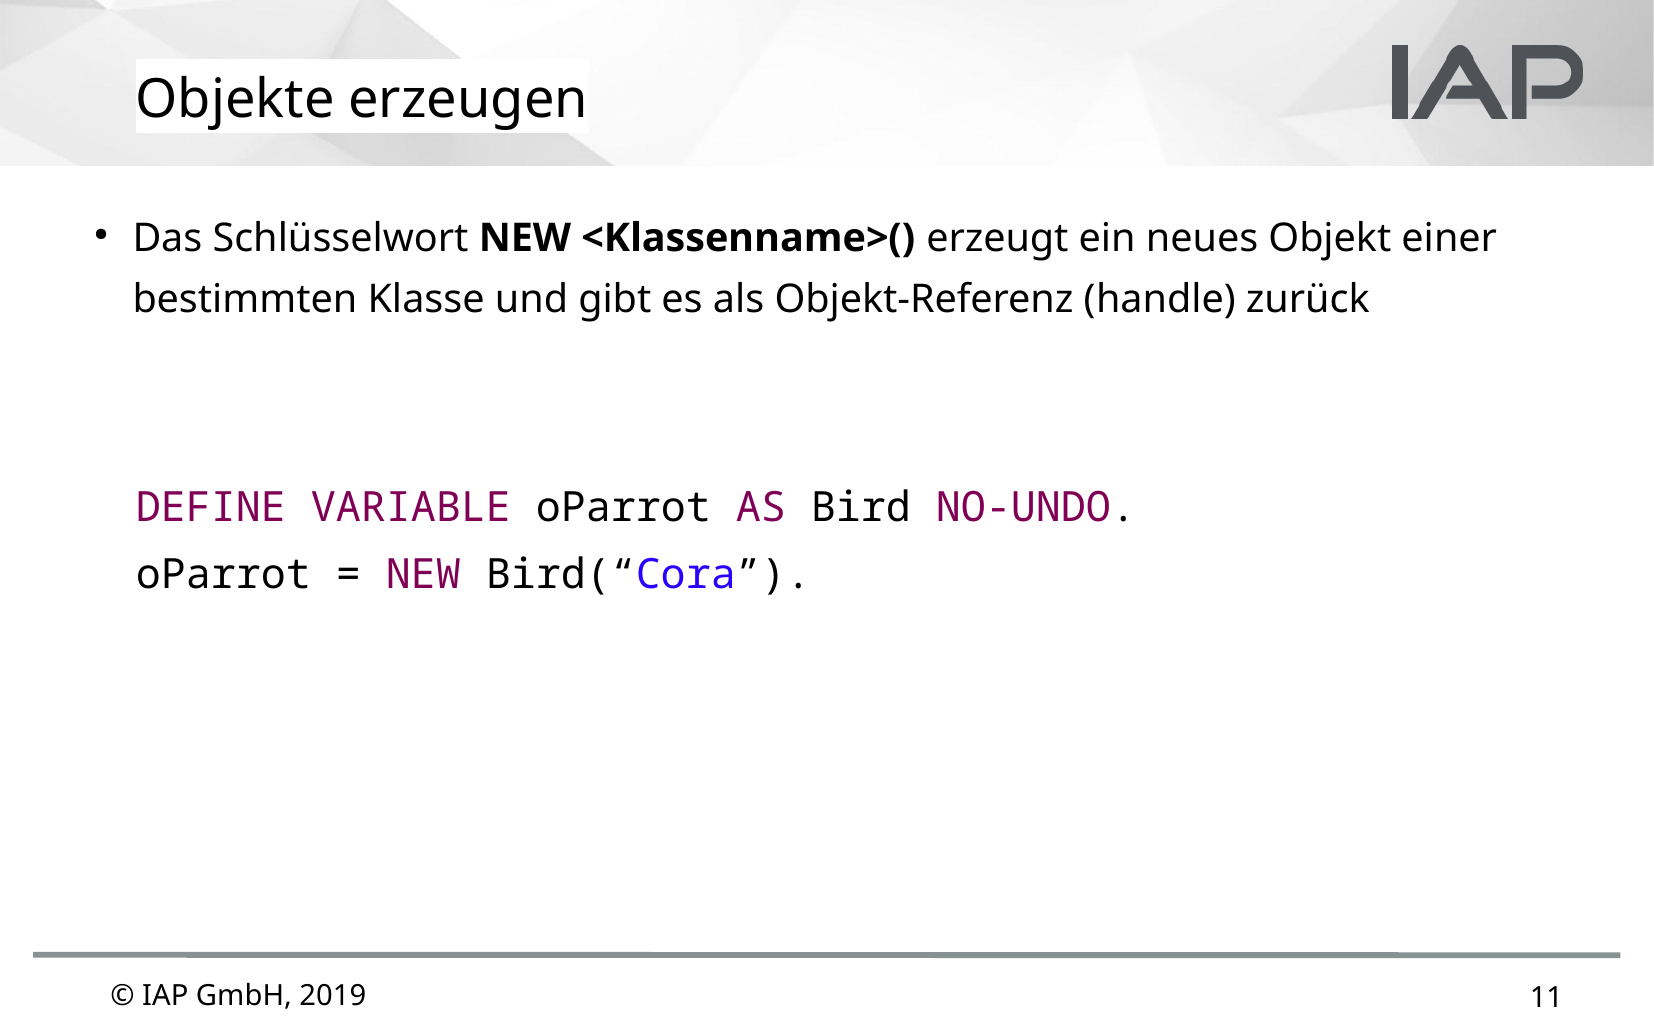

# Objekte erzeugen
Das Schlüsselwort NEW <Klassenname>() erzeugt ein neues Objekt einer bestimmten Klasse und gibt es als Objekt-Referenz (handle) zurück
DEFINE VARIABLE oParrot AS Bird NO-UNDO.
oParrot = NEW Bird(“Cora”).
© IAP GmbH, 2019
11